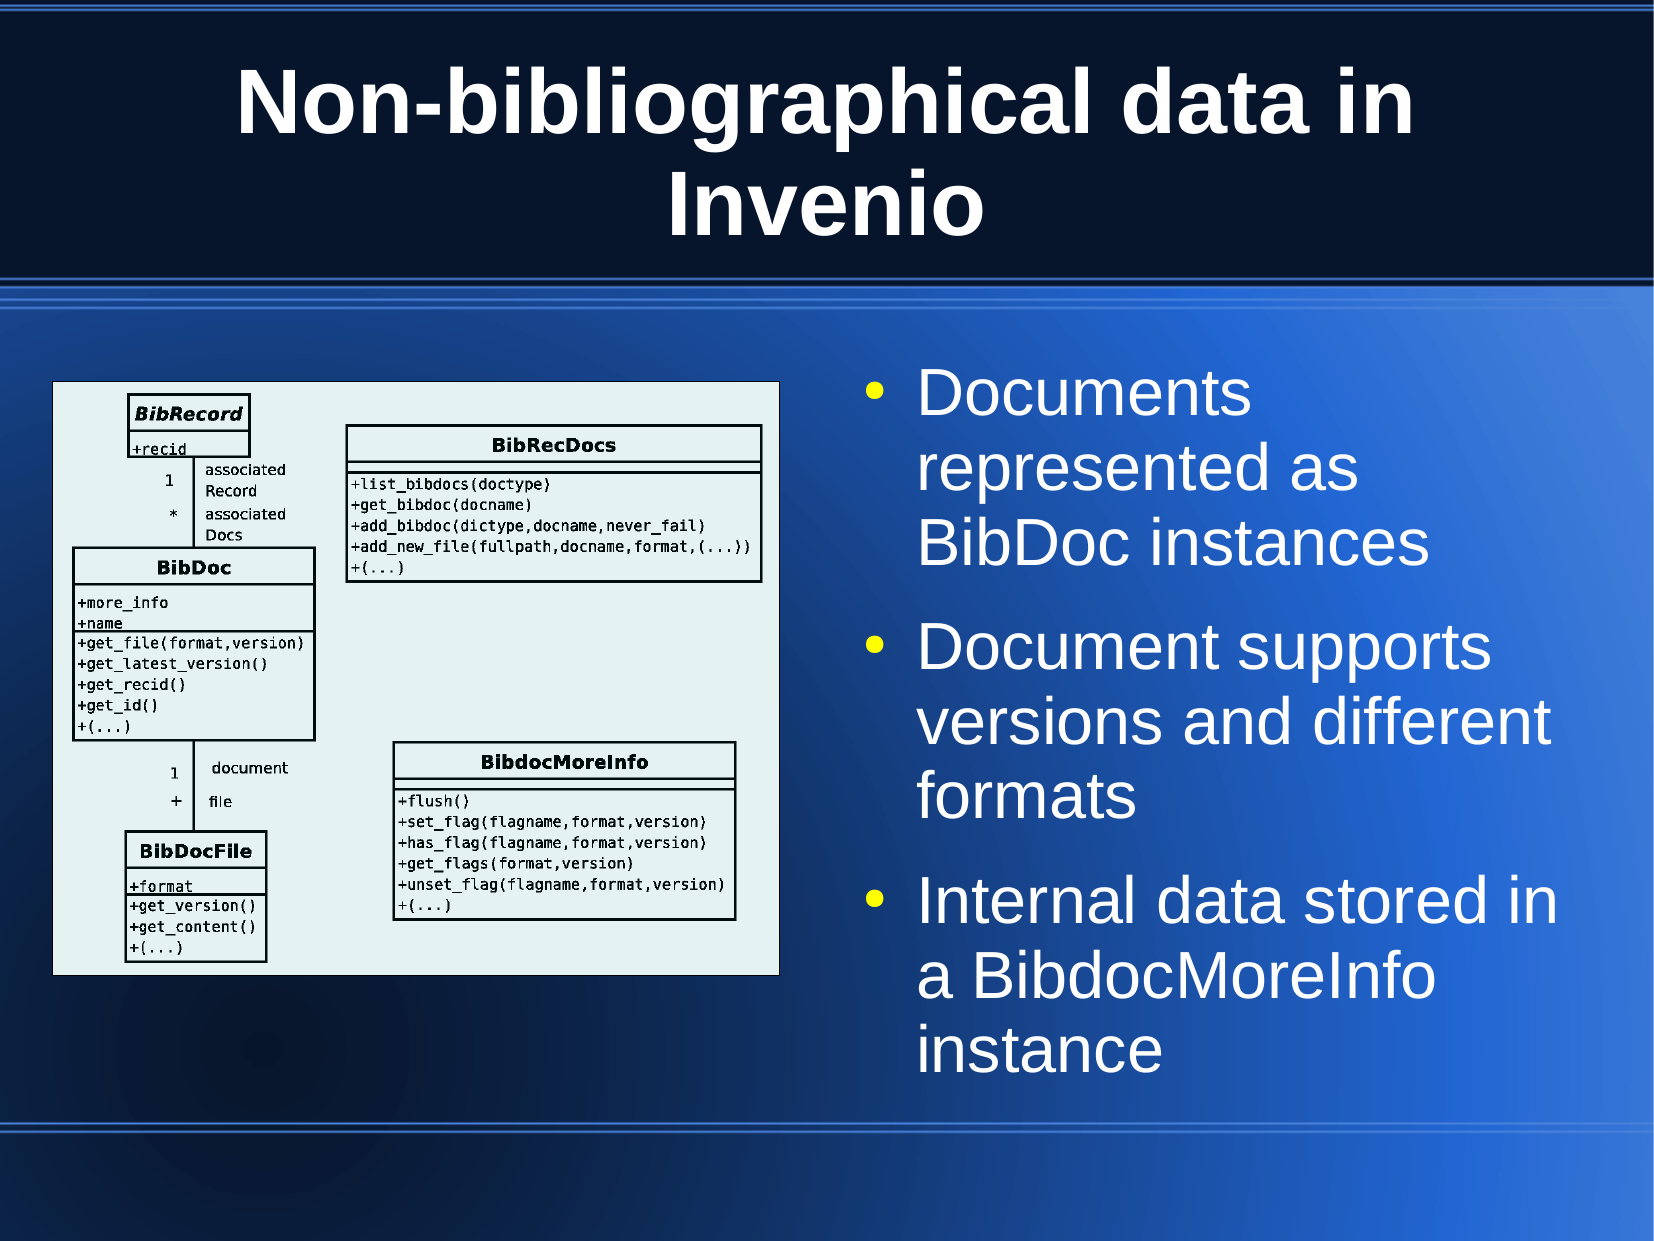

# Non-bibliographical data in Invenio
Documents represented as BibDoc instances
Document supports versions and different formats
Internal data stored in a BibdocMoreInfo instance